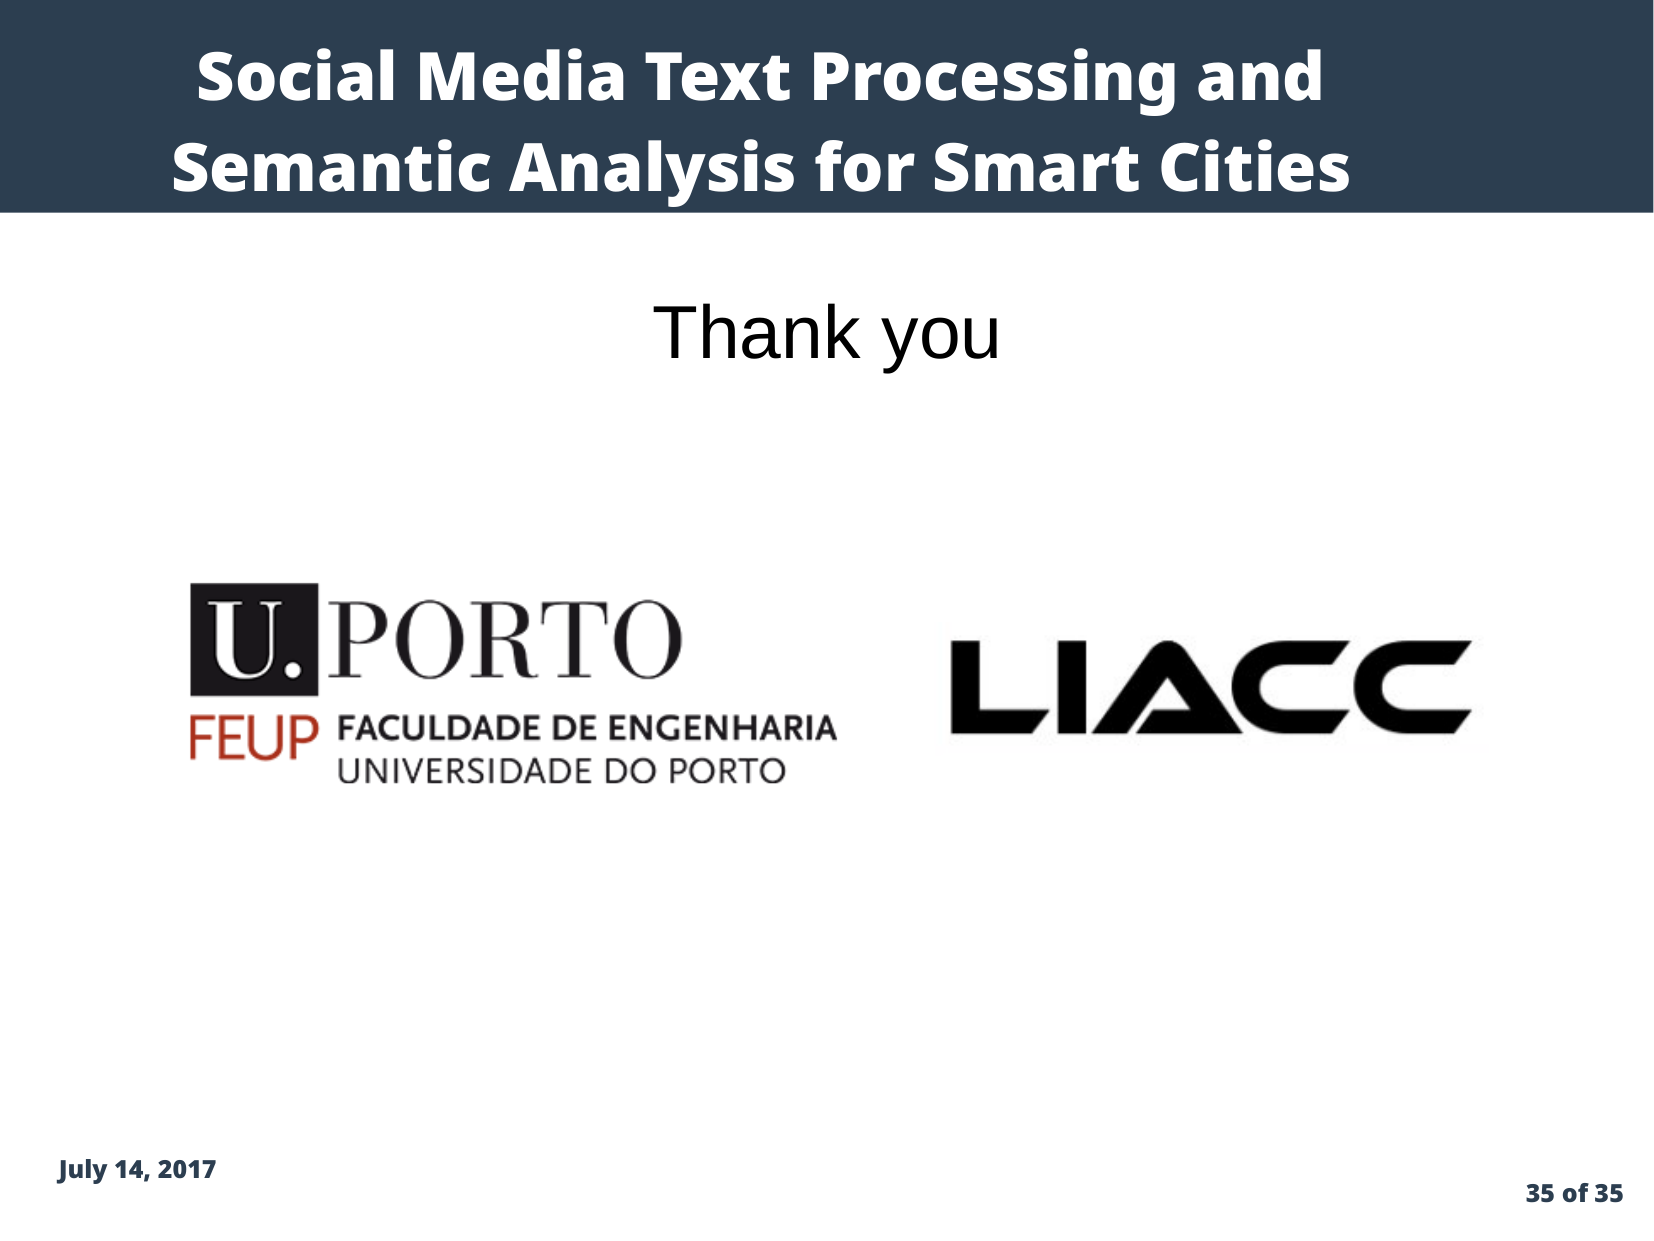

# Social Media Text Processing and Semantic Analysis for Smart Cities
Thank you
July 14, 2017
35